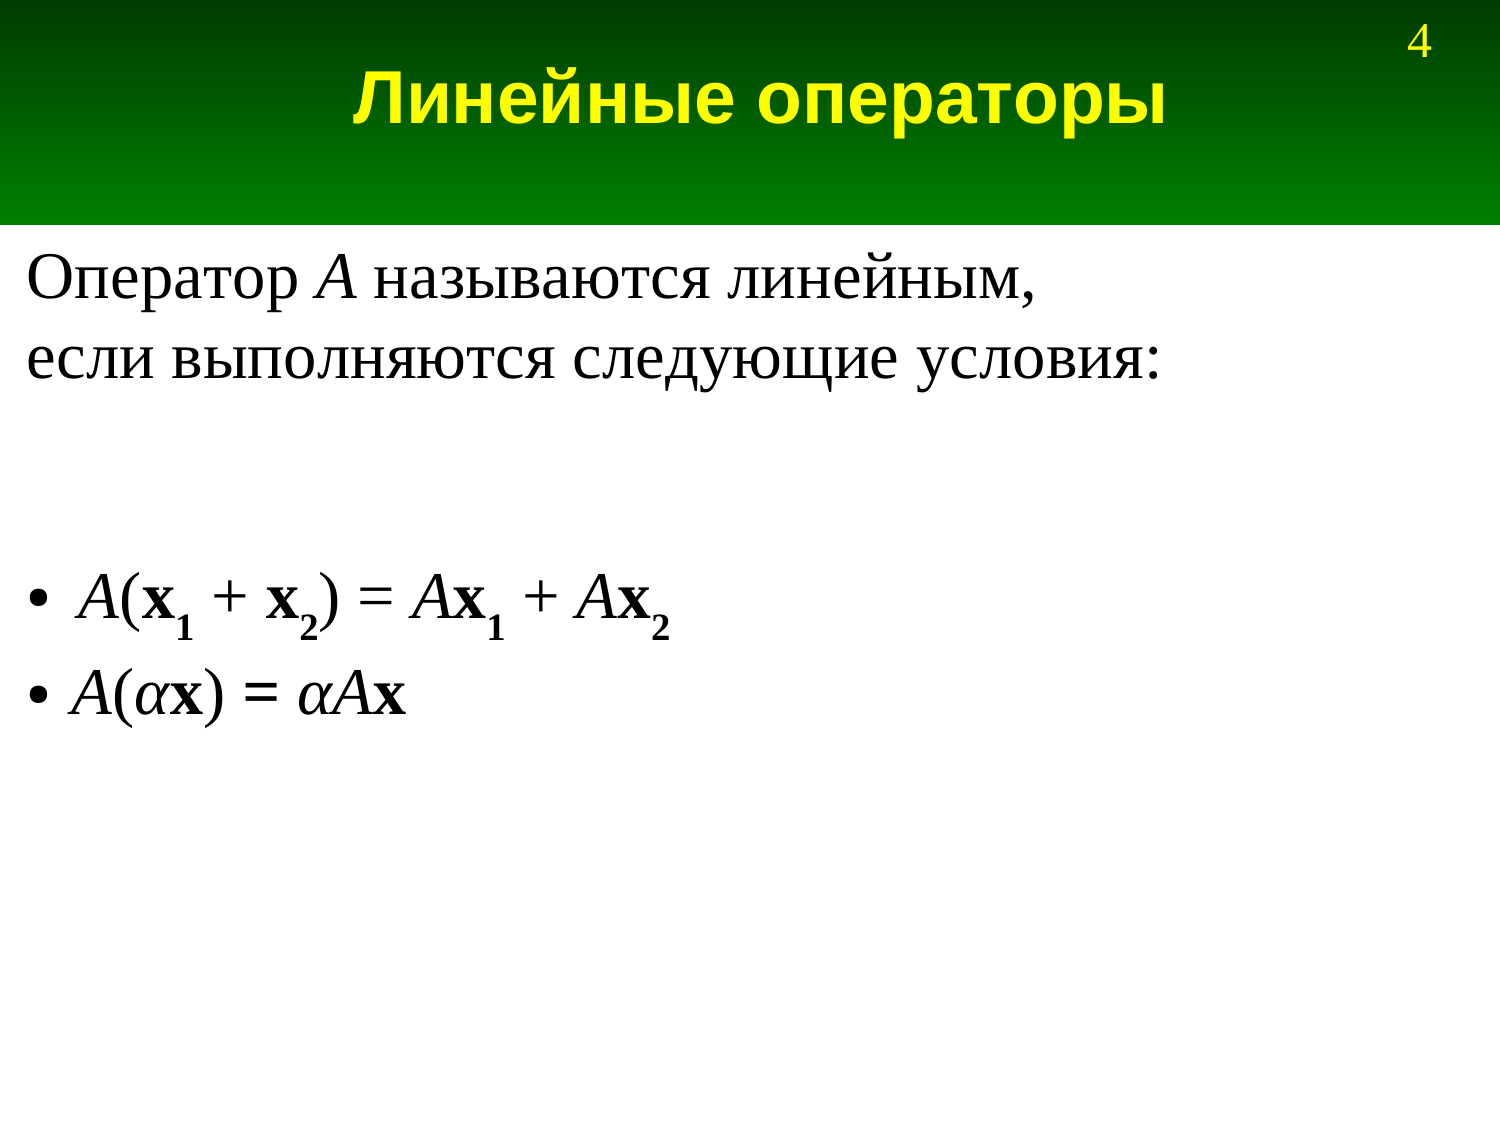

# Линейные операторы
Оператор A называются линейным,
если выполняются следующие условия:
 A(x1 + x2) = Ax1 + Ax2
 A(αx) = αAx